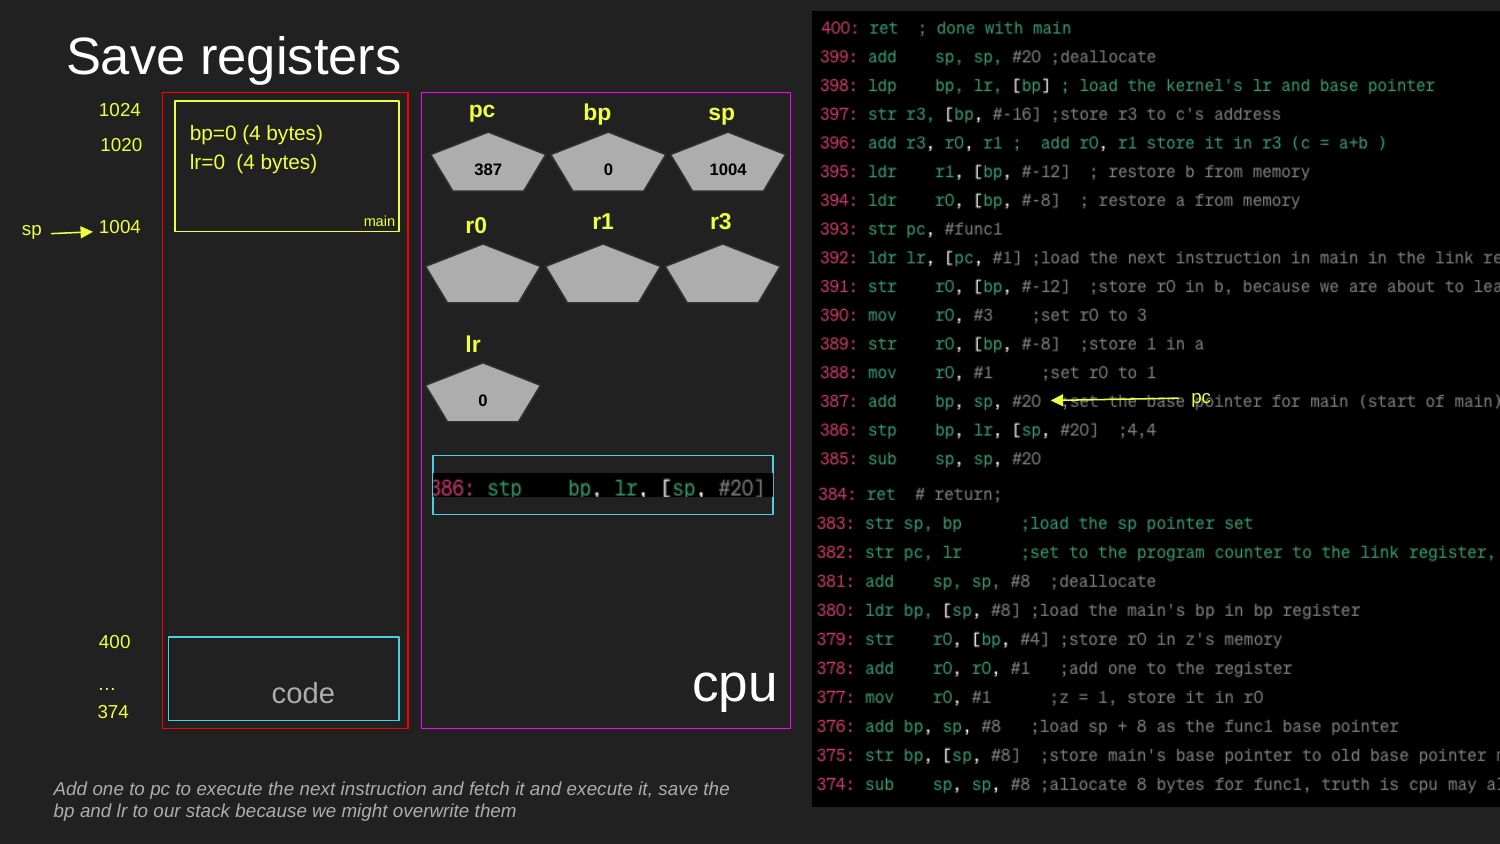

# Save registers
pc
1024
bp
sp
bp=0 (4 bytes)
lr=0 (4 bytes)
1020
387
0
1004
r1
r3
r0
main
1004
sp
lr
0
pc
400
cpu
…
code
374
Add one to pc to execute the next instruction and fetch it and execute it, save the bp and lr to our stack because we might overwrite them